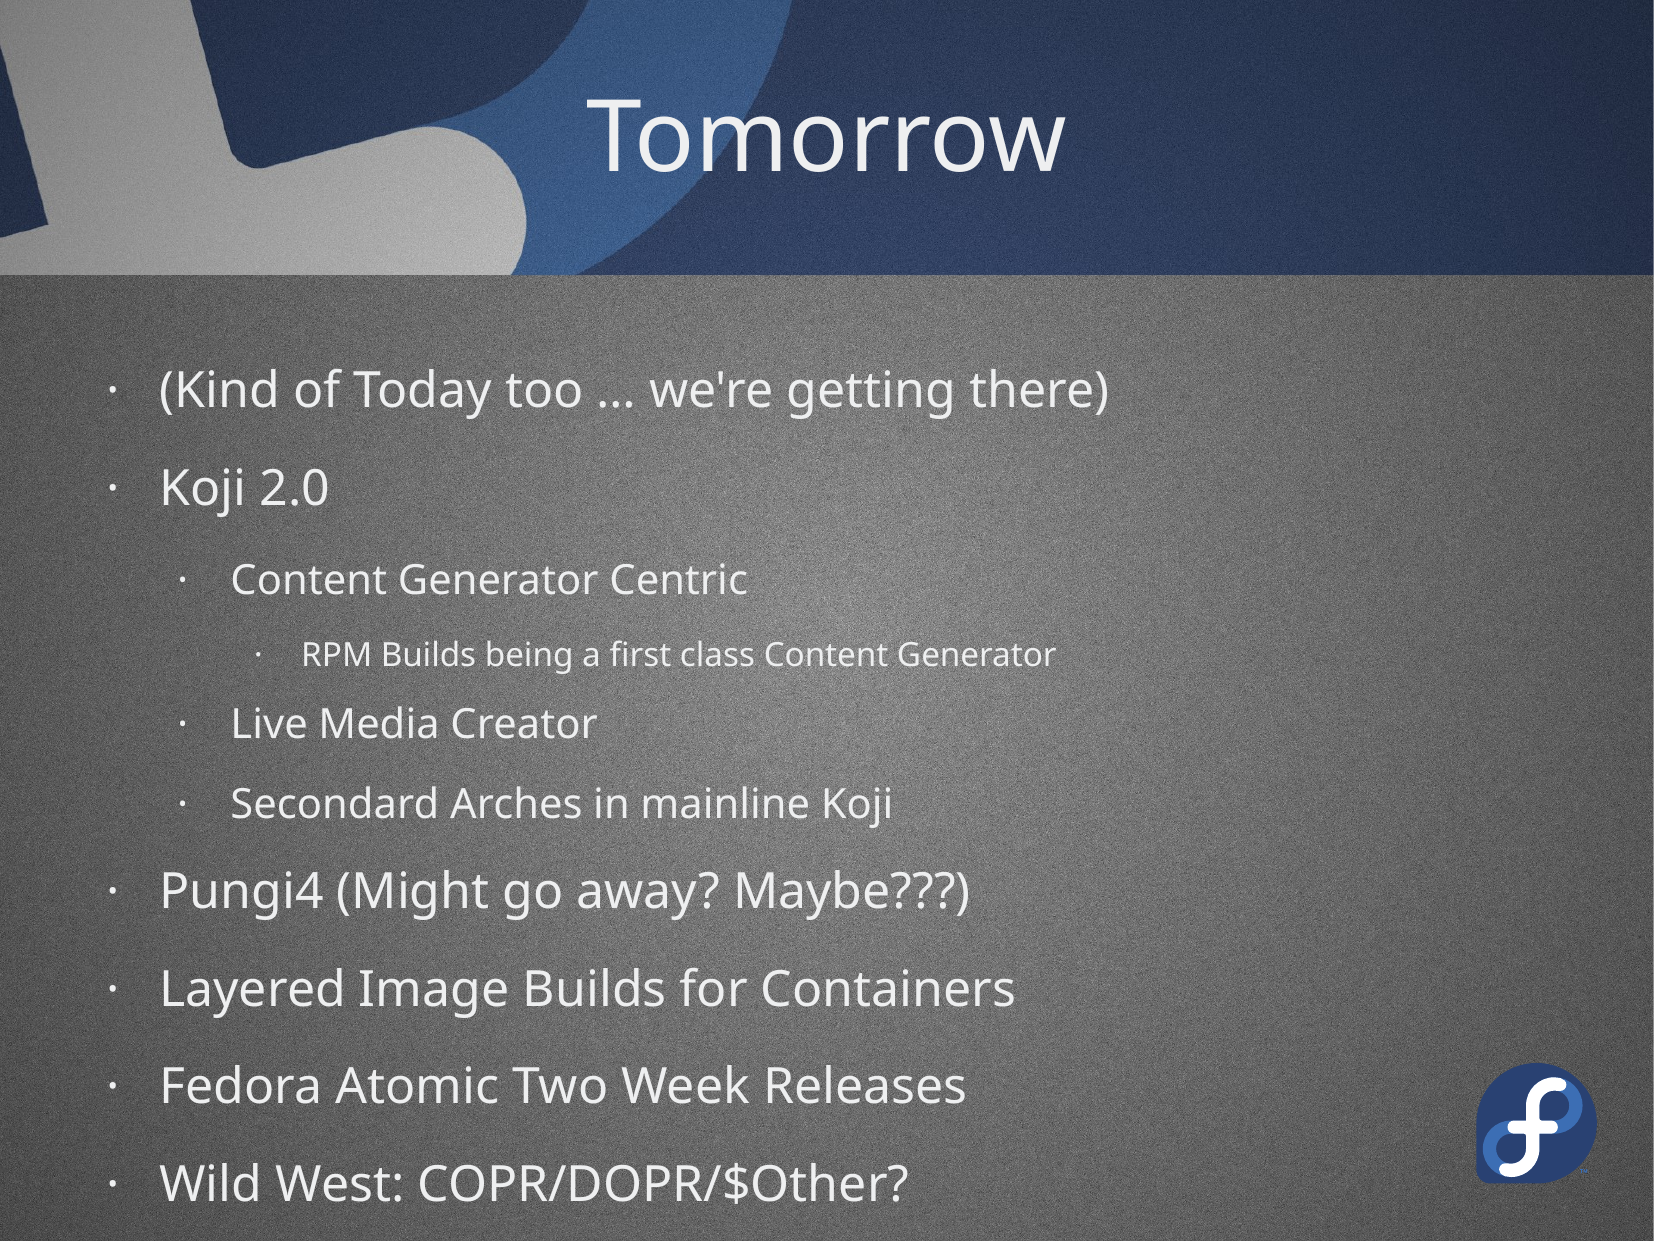

# Tomorrow
(Kind of Today too … we're getting there)
Koji 2.0
Content Generator Centric
RPM Builds being a first class Content Generator
Live Media Creator
Secondard Arches in mainline Koji
Pungi4 (Might go away? Maybe???)
Layered Image Builds for Containers
Fedora Atomic Two Week Releases
Wild West: COPR/DOPR/$Other?